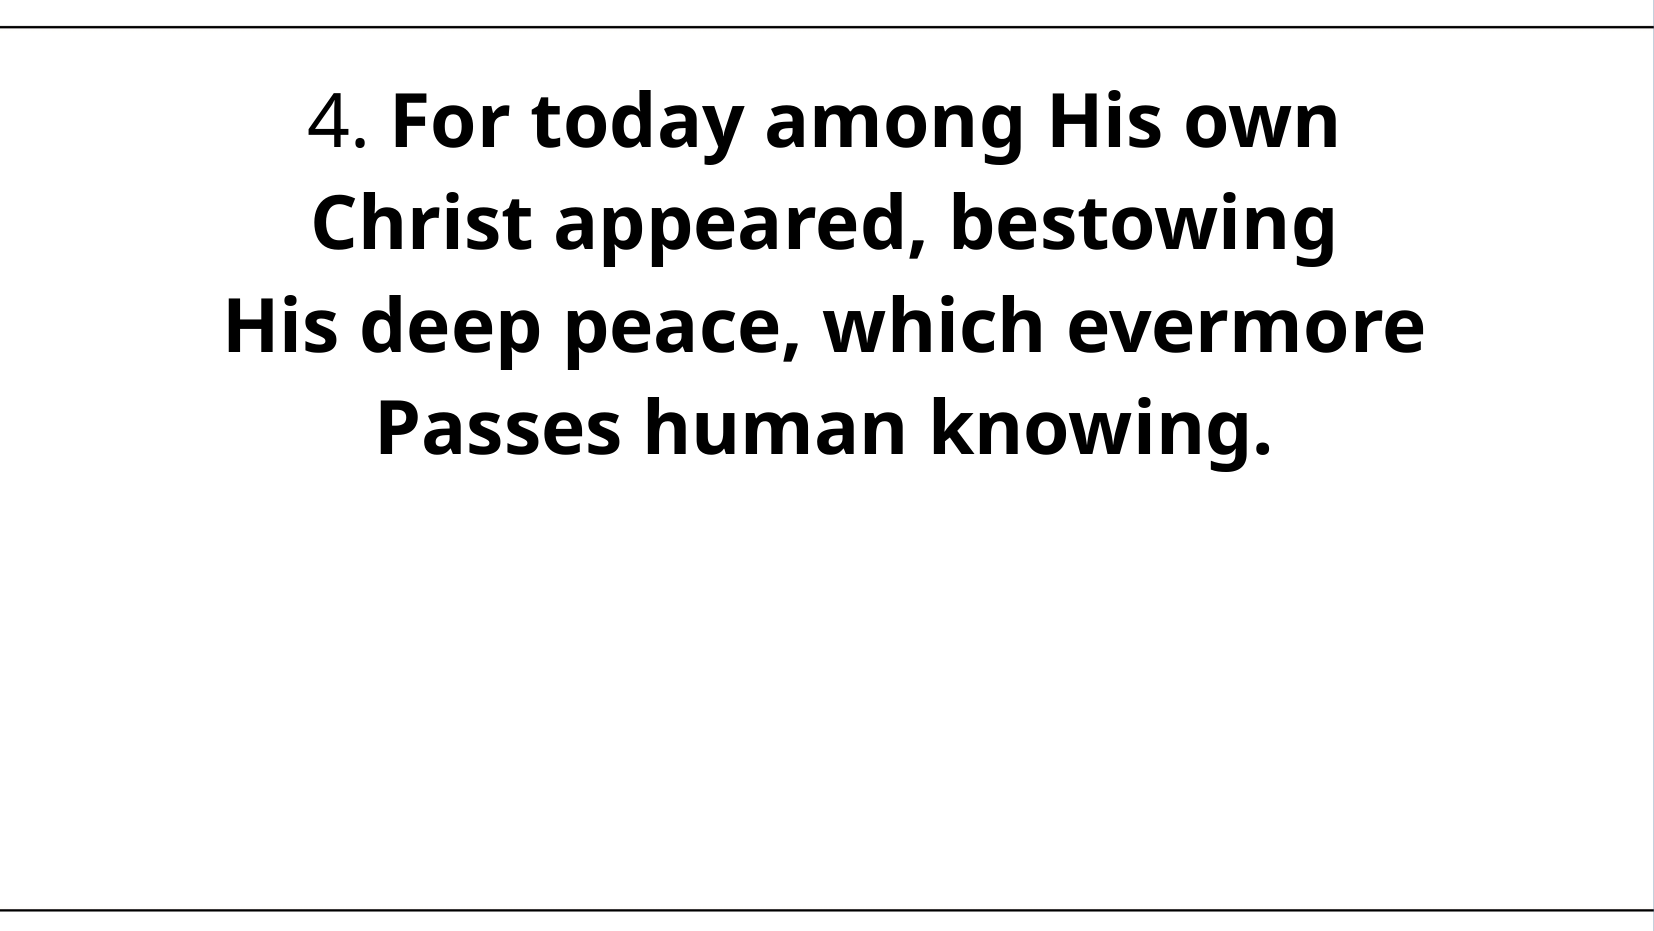

4. For today among His own
Christ appeared, bestowing
His deep peace, which evermore
Passes human knowing.